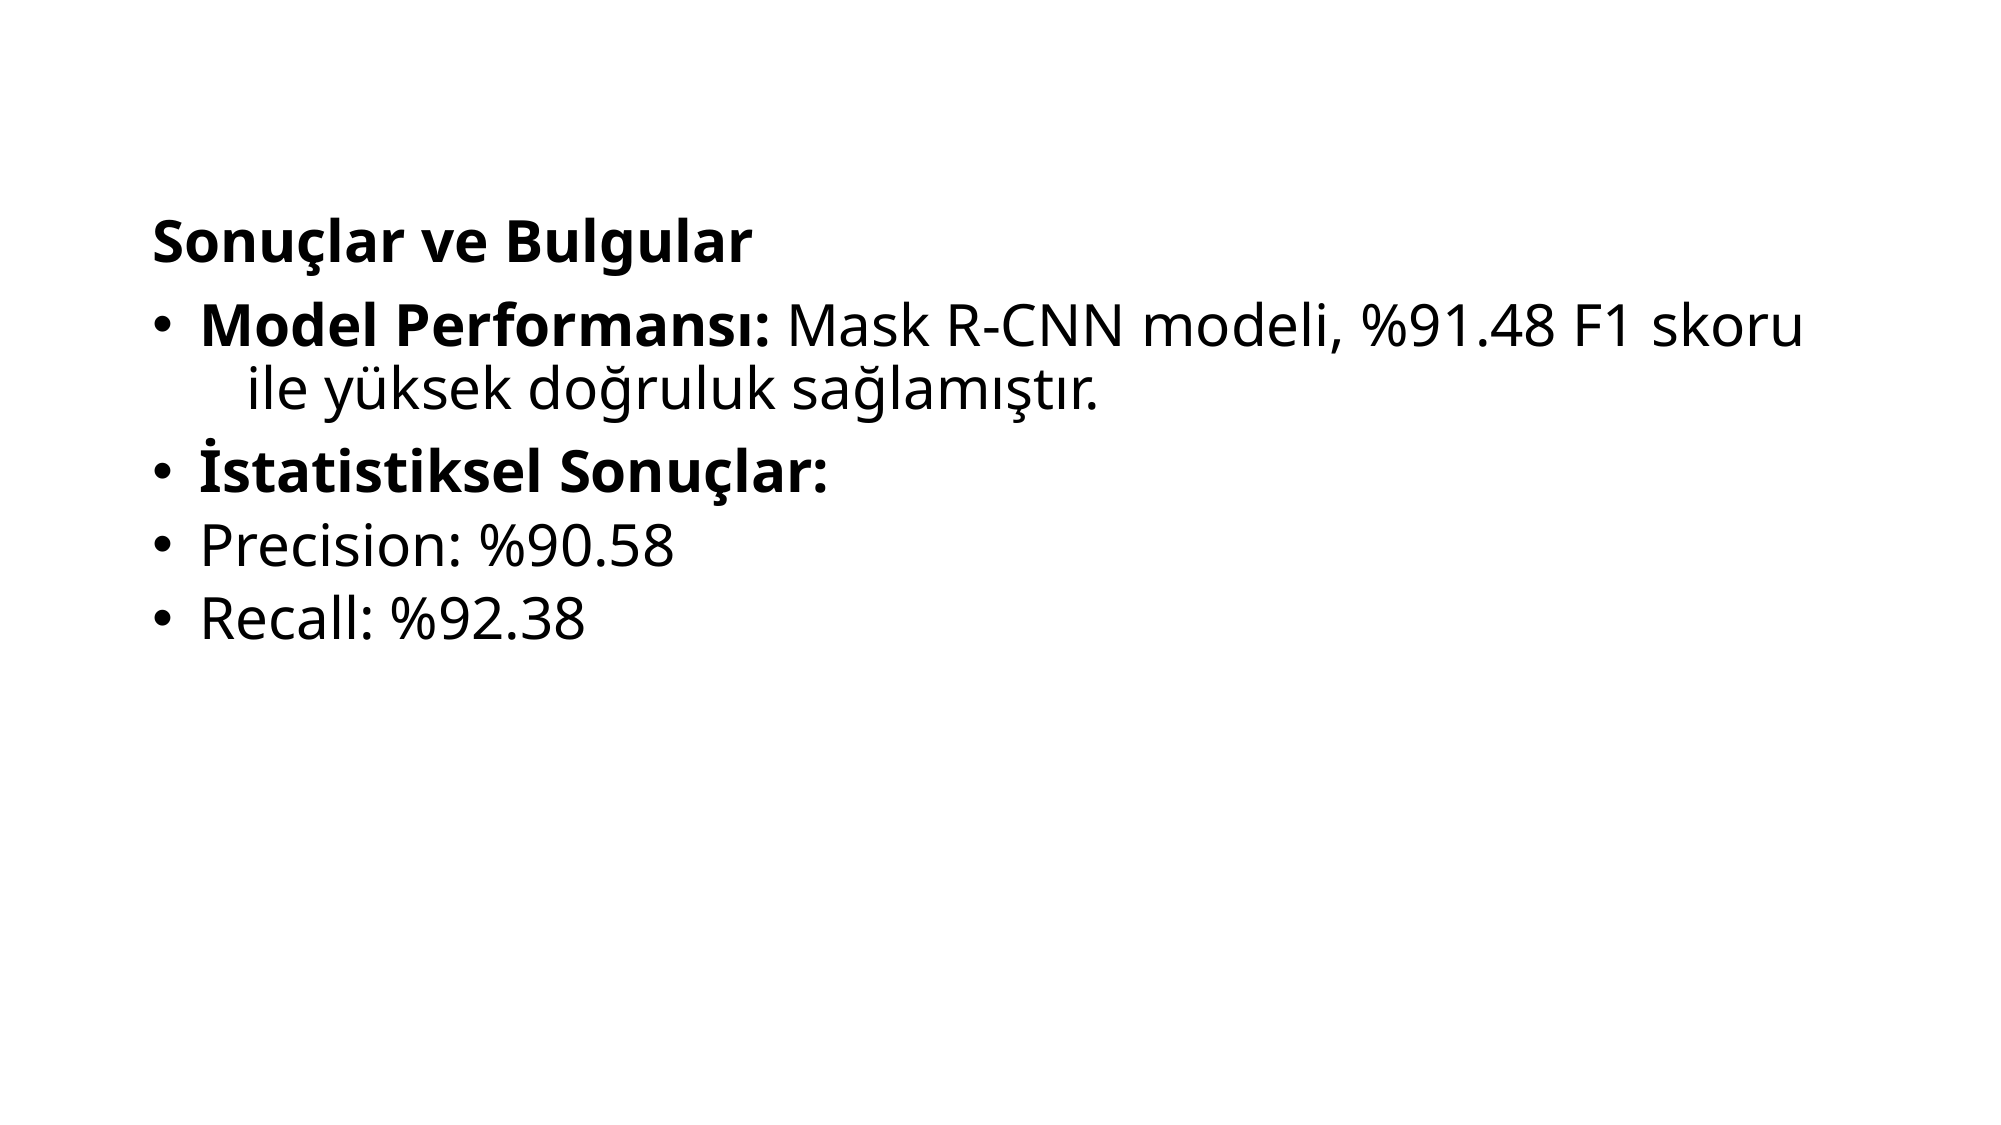

# Sonuçlar ve Bulgular
Model Performansı: Mask R-CNN modeli, %91.48 F1 skoru ile yüksek doğruluk sağlamıştır.
İstatistiksel Sonuçlar:
Precision: %90.58
Recall: %92.38